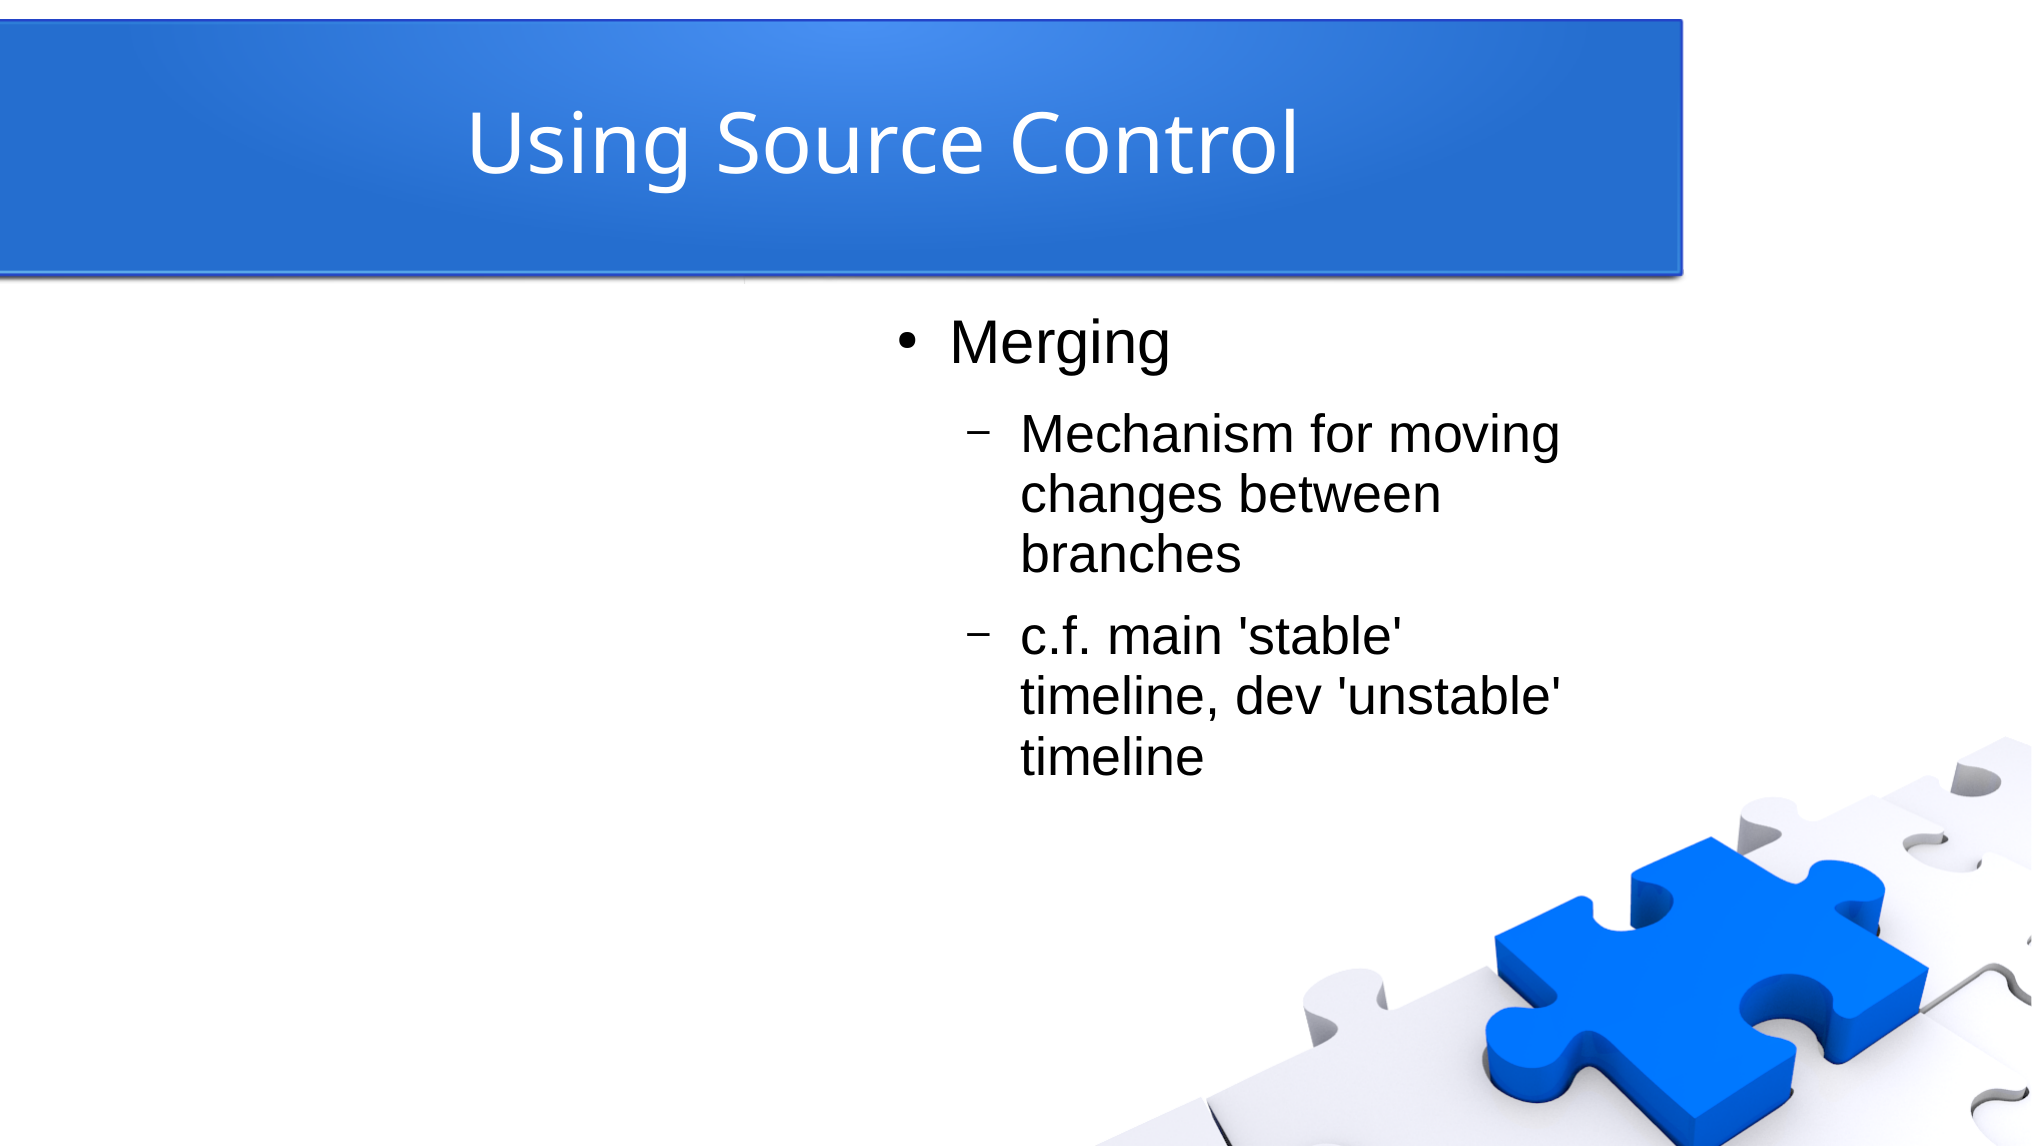

# Using Source Control
Merging
Mechanism for moving changes between branches
c.f. main 'stable' timeline, dev 'unstable' timeline